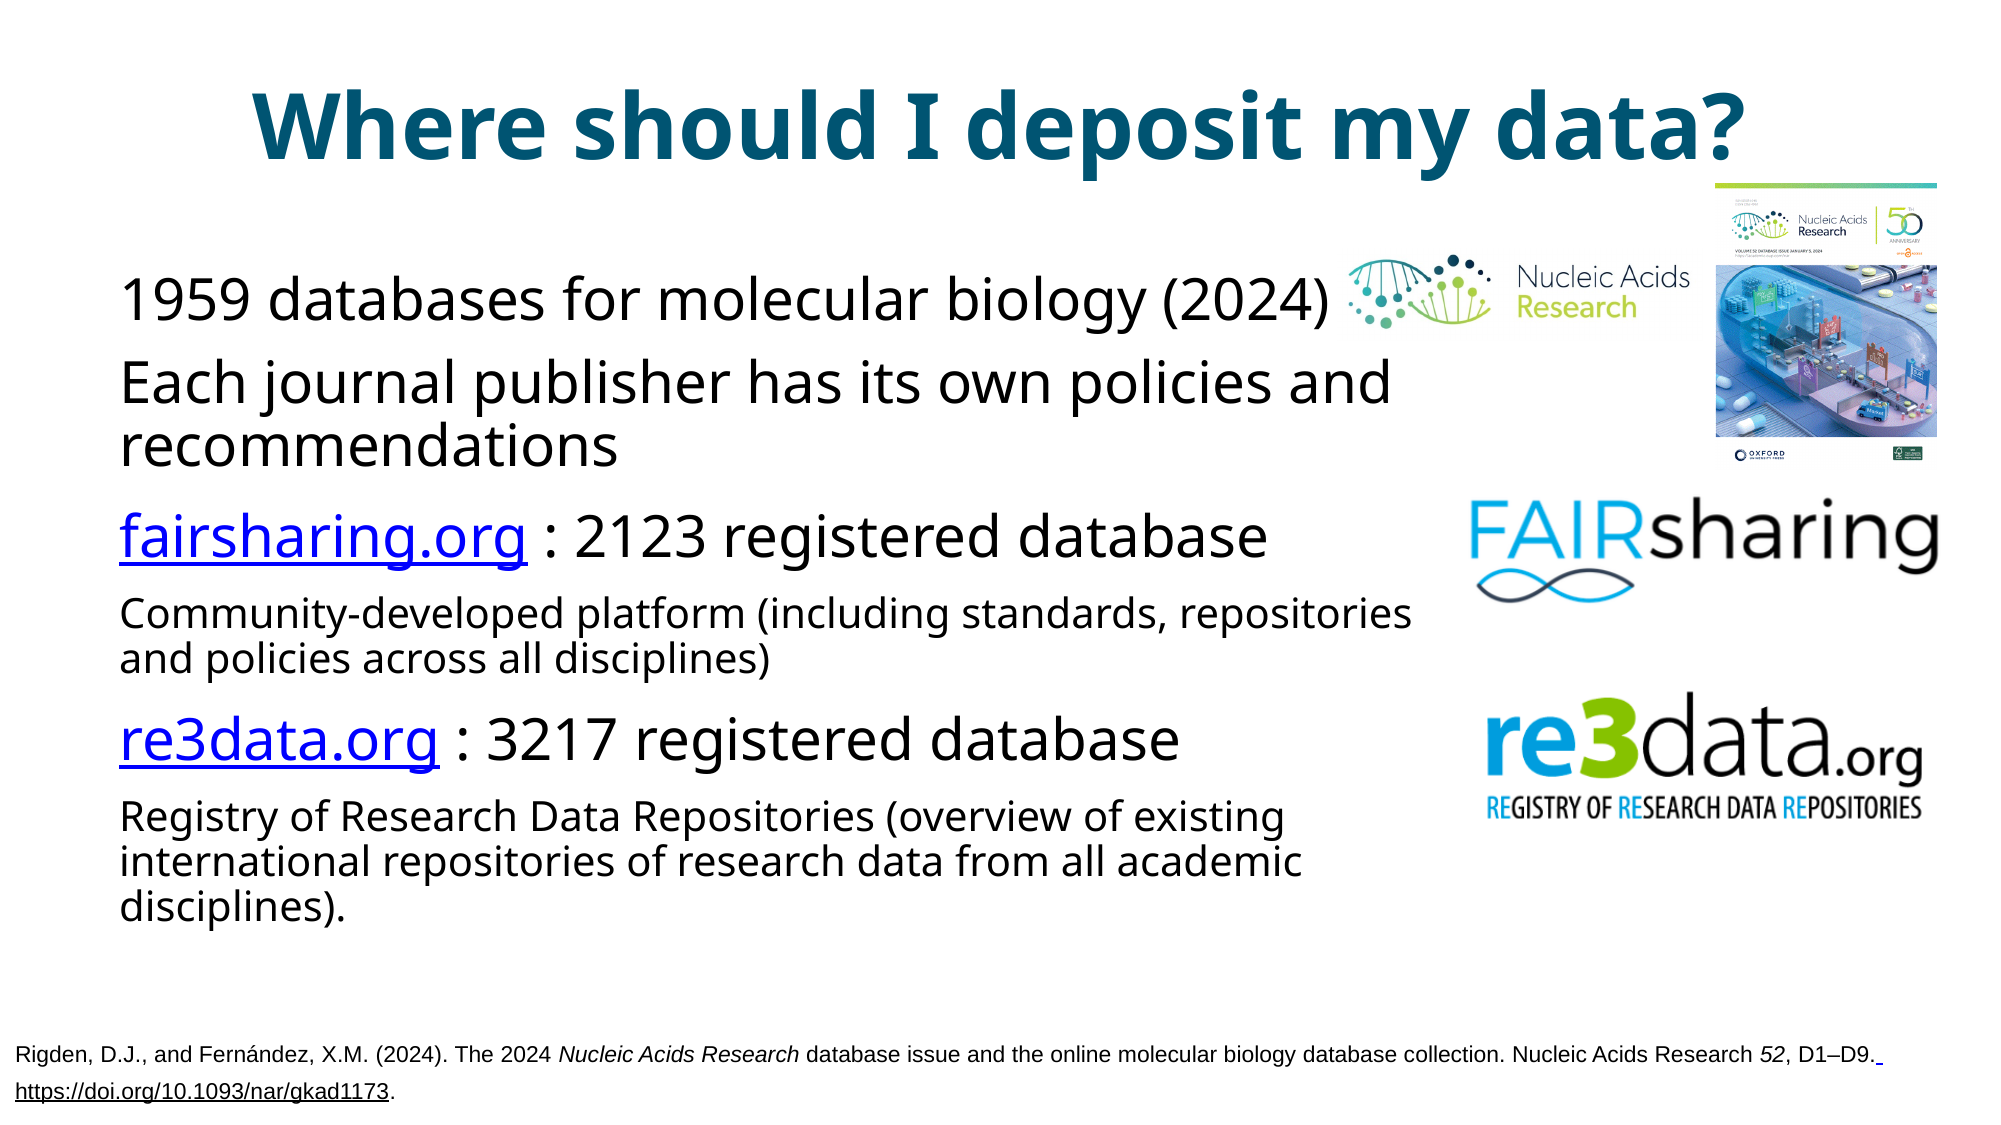

Where should I deposit my data?
1959 databases for molecular biology (2024)
Each journal publisher has its own policies and recommendations
fairsharing.org : 2123 registered database
Community-developed platform (including standards, repositories and policies across all disciplines)
re3data.org : 3217 registered database
Registry of Research Data Repositories (overview of existing international repositories of research data from all academic disciplines).
Rigden, D.J., and Fernández, X.M. (2024). The 2024 Nucleic Acids Research database issue and the online molecular biology database collection. Nucleic Acids Research 52, D1–D9. https://doi.org/10.1093/nar/gkad1173.